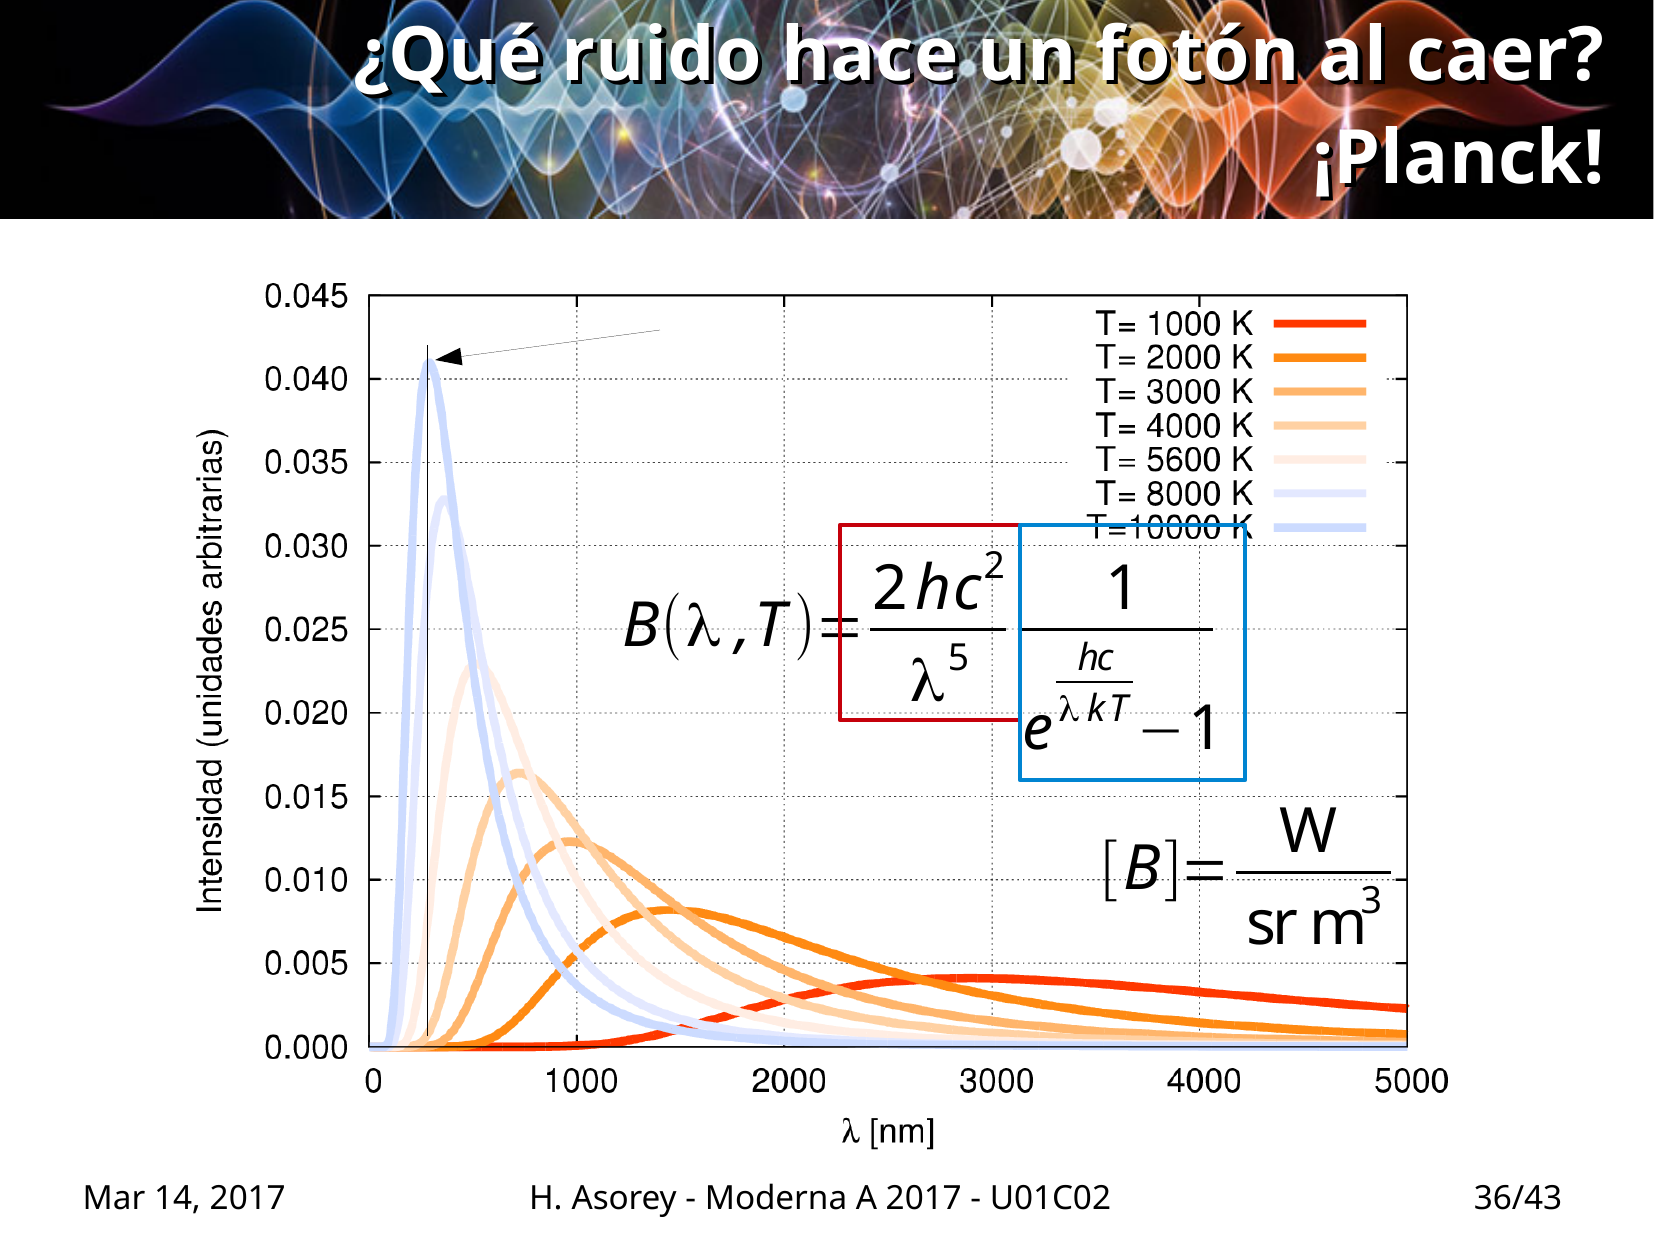

# ¿Qué ruido hace un fotón al caer? ¡Planck!
Mar 14, 2017
H. Asorey - Moderna A 2017 - U01C02
36